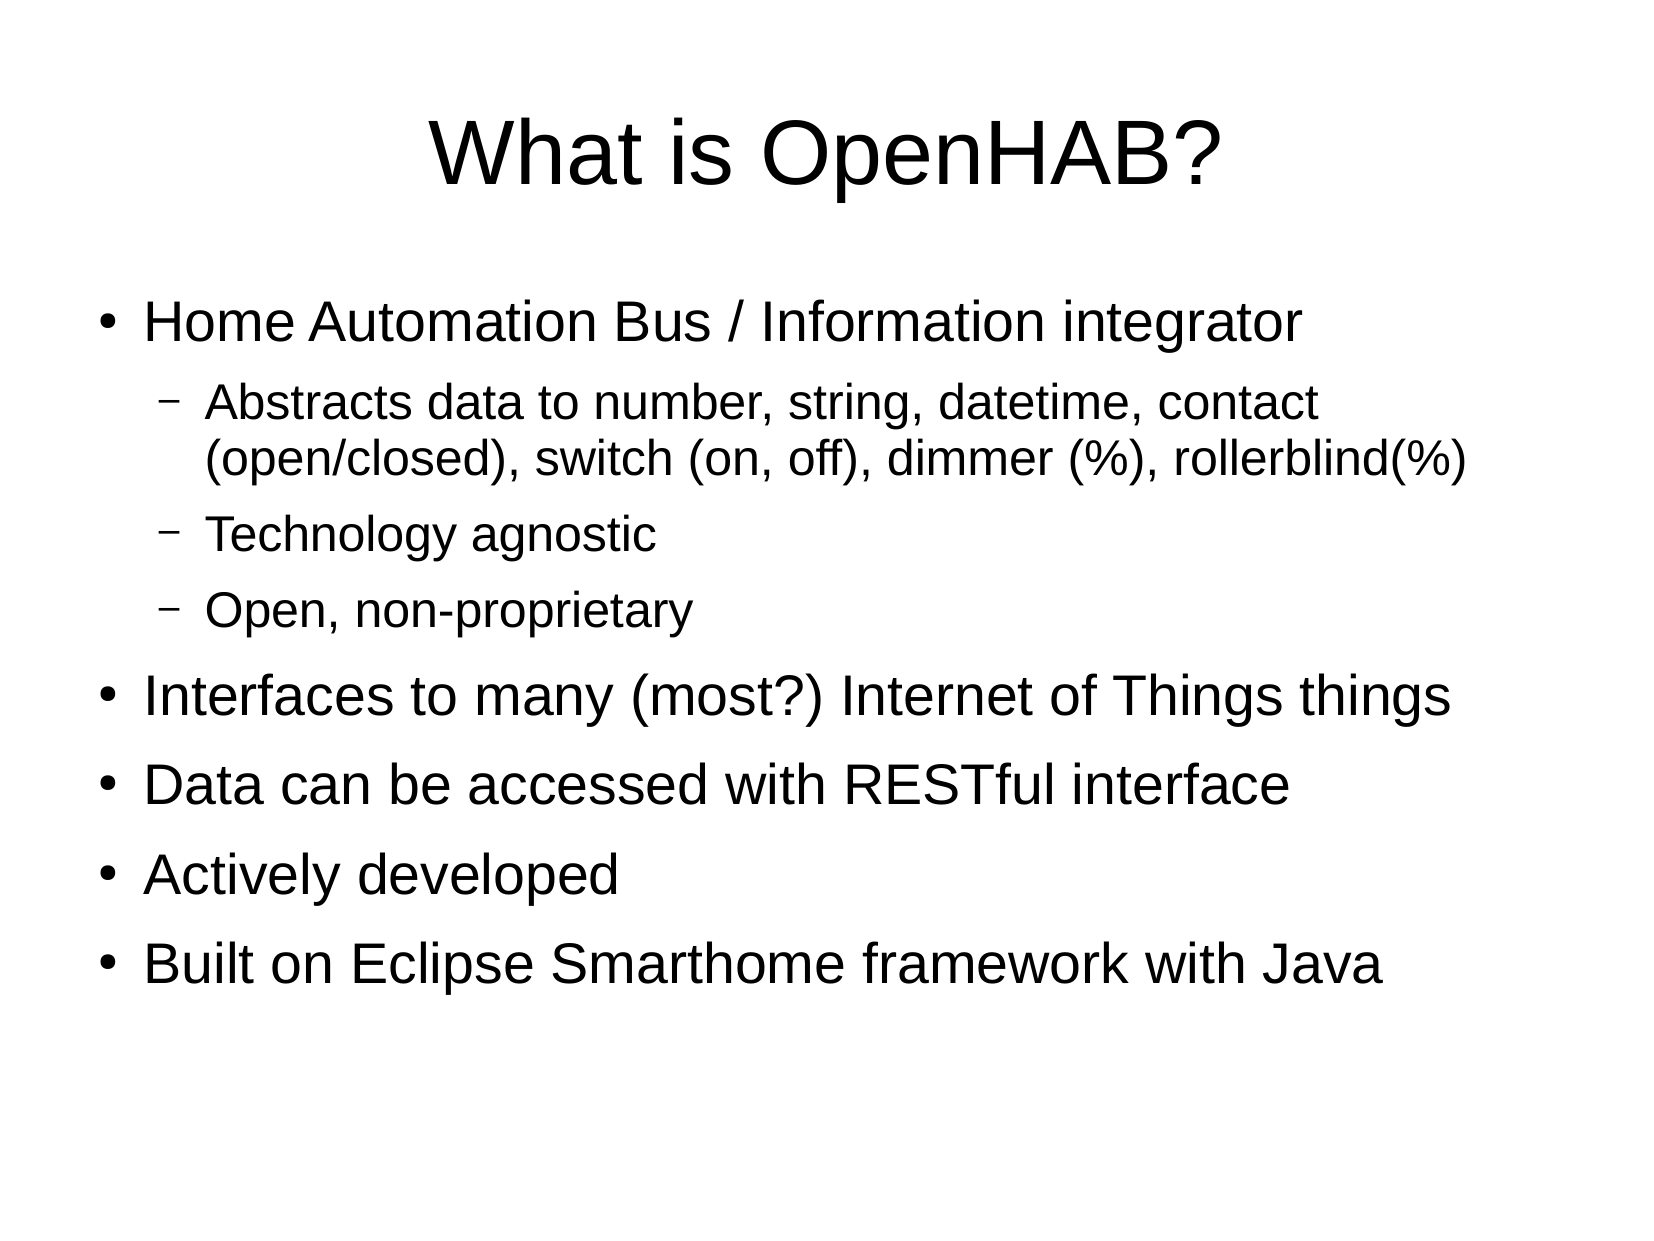

# What is OpenHAB?
Home Automation Bus / Information integrator
Abstracts data to number, string, datetime, contact (open/closed), switch (on, off), dimmer (%), rollerblind(%)
Technology agnostic
Open, non-proprietary
Interfaces to many (most?) Internet of Things things
Data can be accessed with RESTful interface
Actively developed
Built on Eclipse Smarthome framework with Java